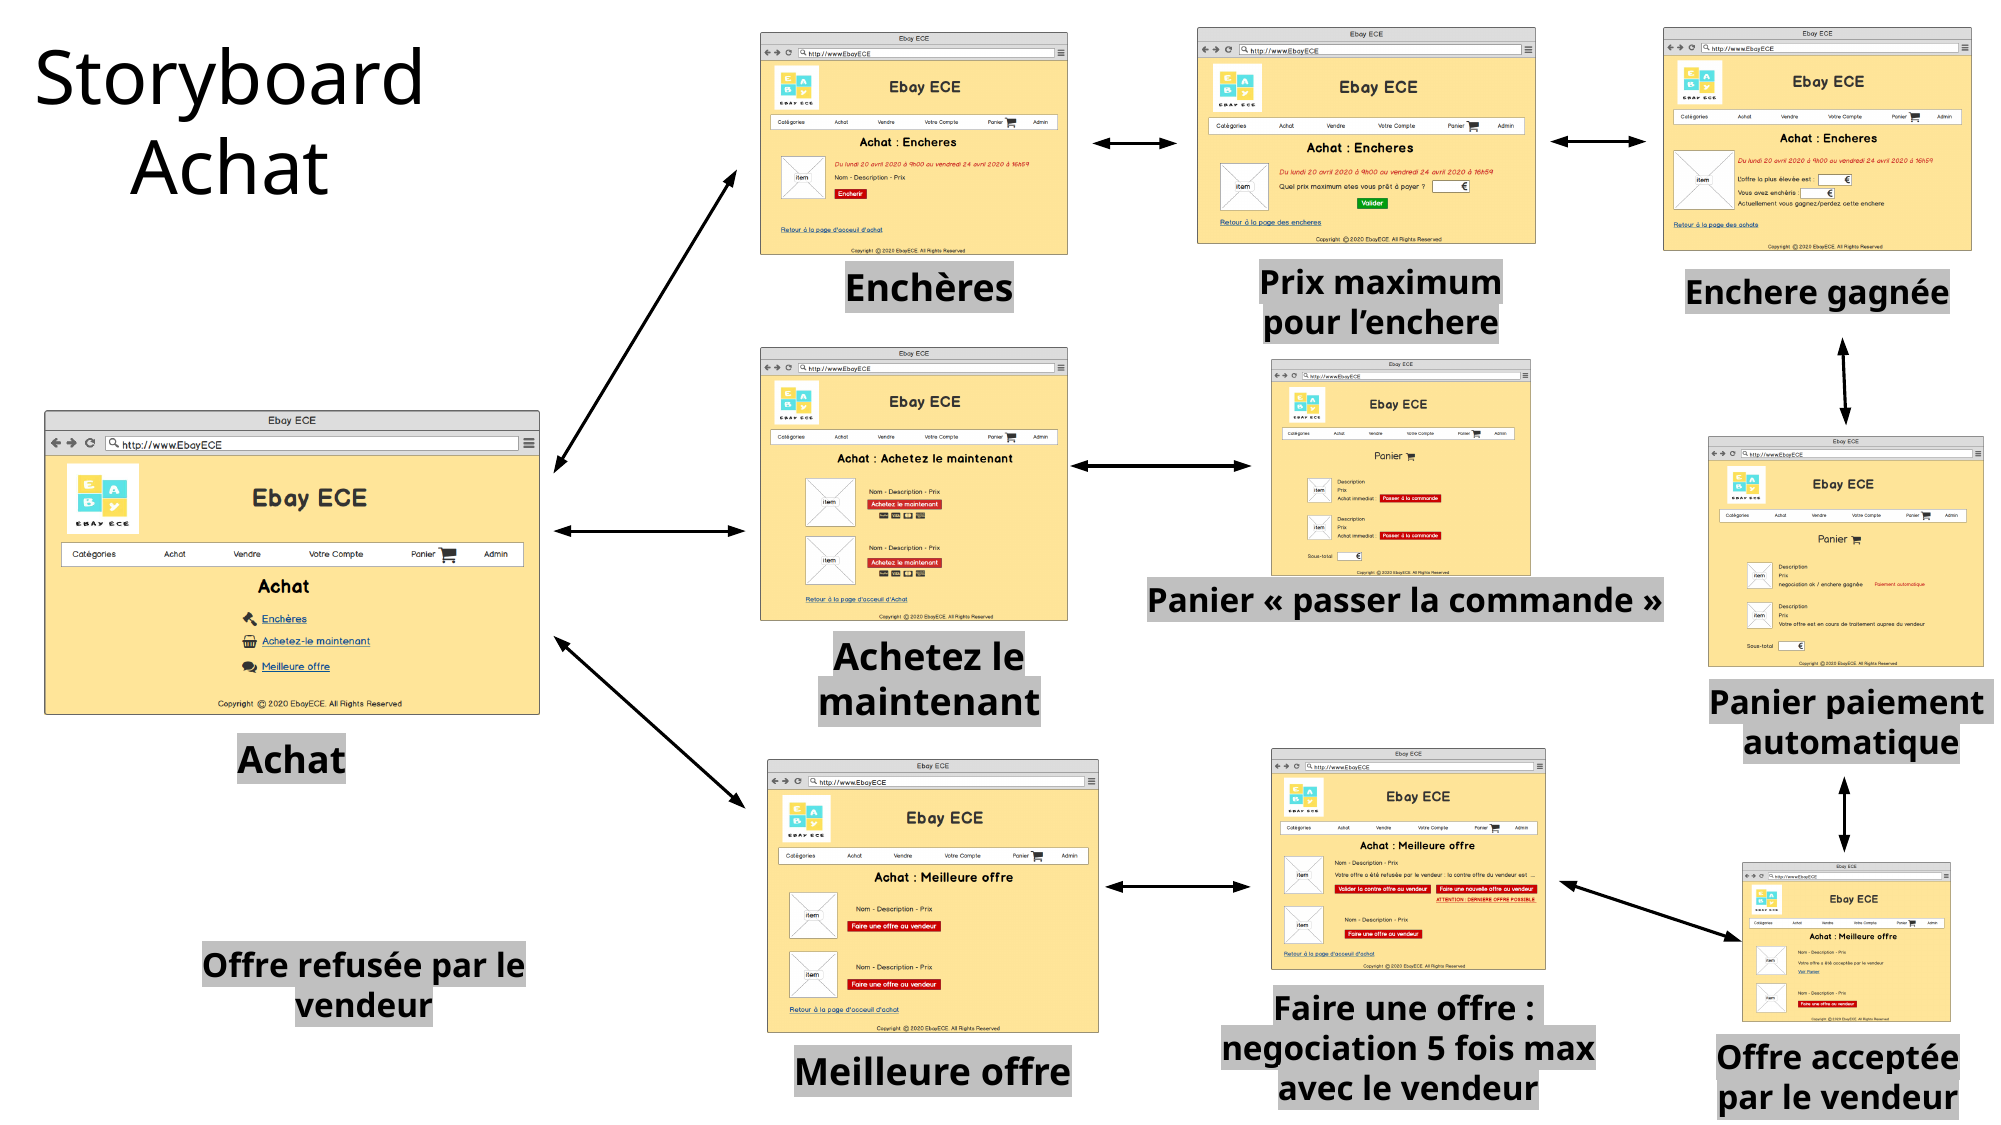

Storyboard Achat
Prix maximum pour l’enchere
Enchères
Enchere gagnée
Panier « passer la commande »
Achetez le maintenant
Panier paiement
automatique
Achat
Offre refusée par le vendeur
Faire une offre :
negociation 5 fois max avec le vendeur
Offre acceptée
par le vendeur
Meilleure offre